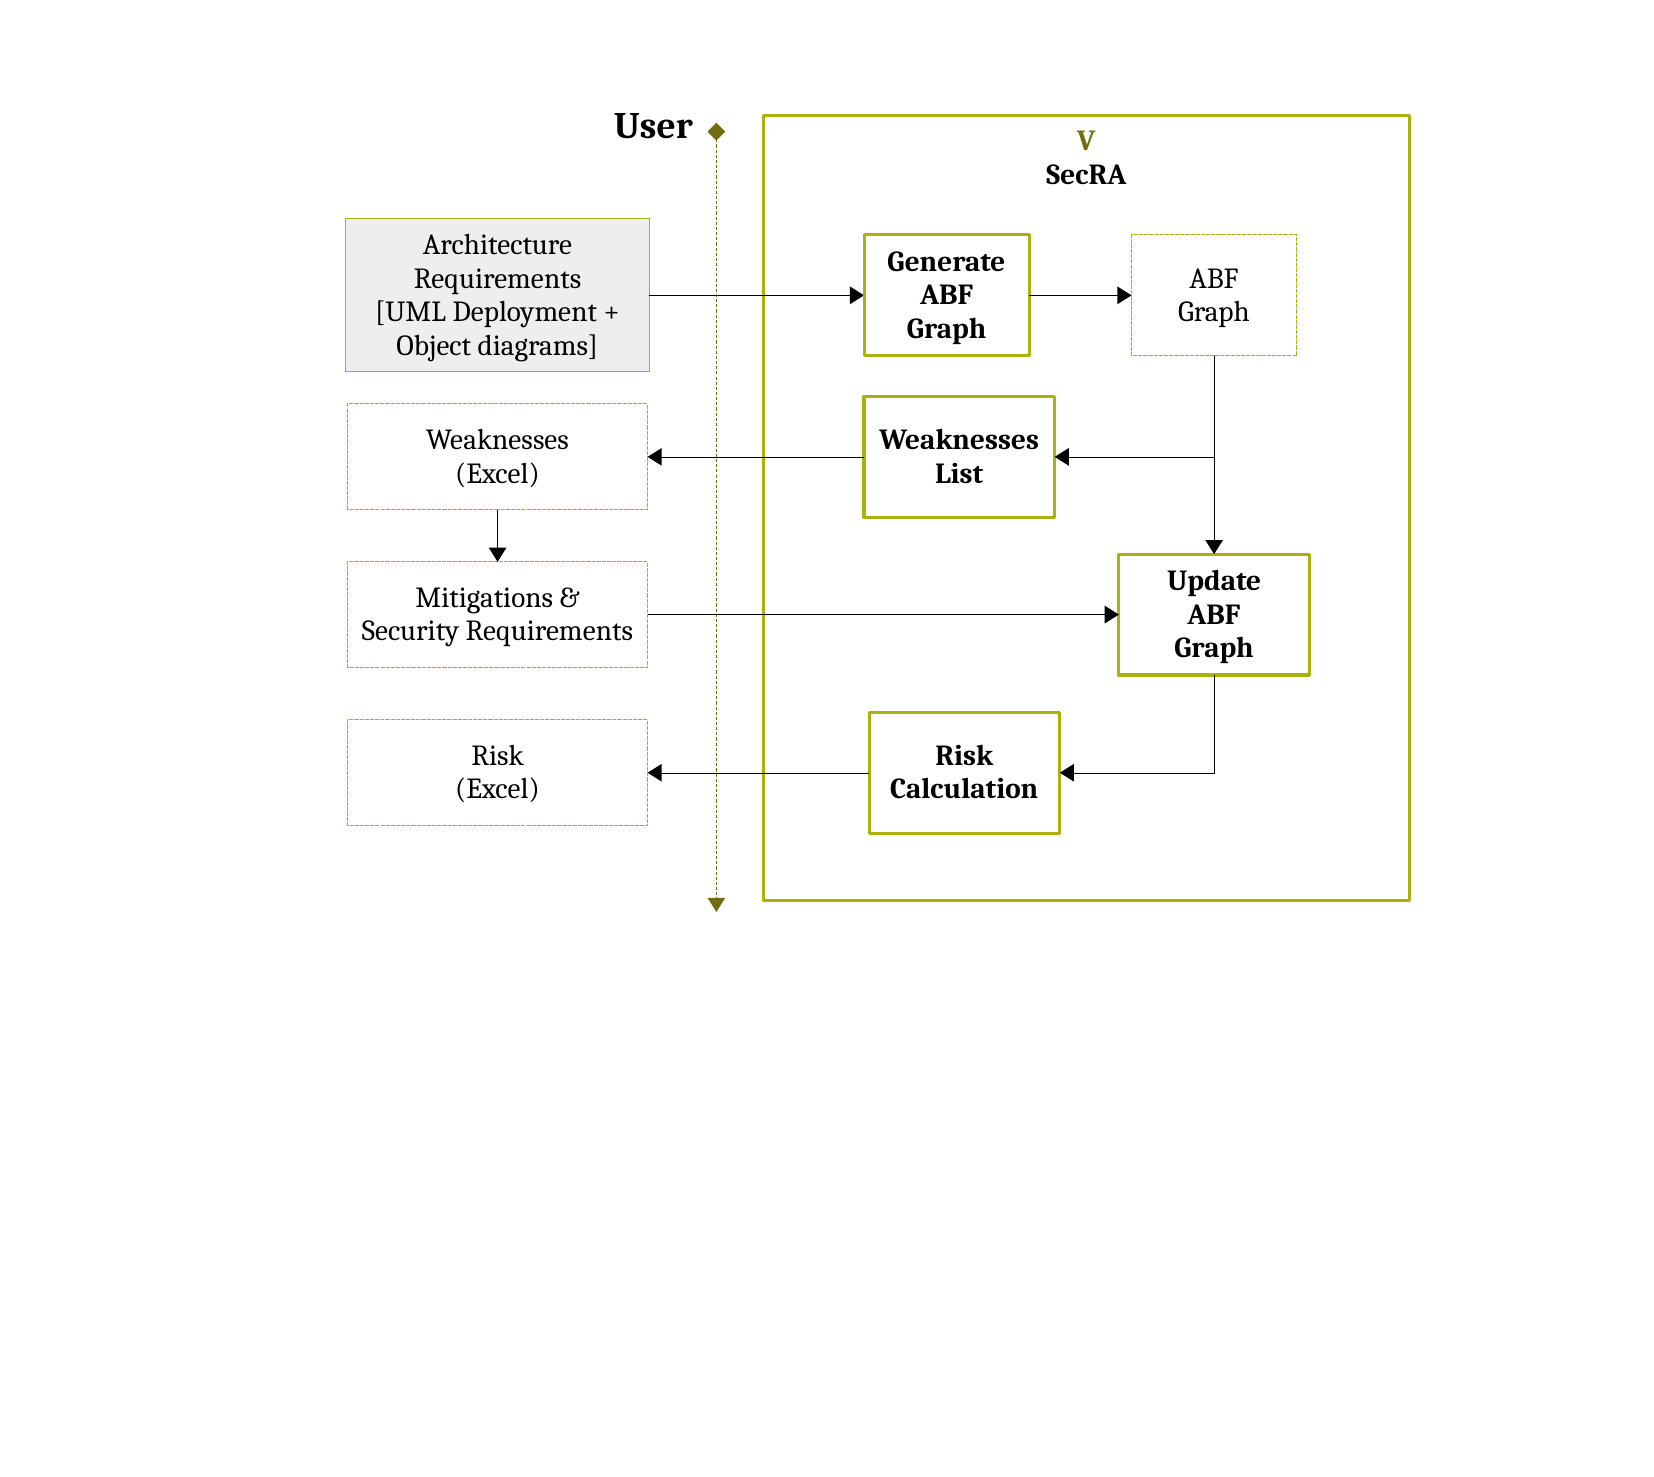

User
V
SecRA
Architecture
Requirements
[UML Deployment +
Object diagrams]
Generate
ABF
Graph
ABF
Graph
Weaknesses
List
Weaknesses
(Excel)
Update
ABF
Graph
Mitigations &
Security Requirements
Risk
Calculation
Risk
(Excel)